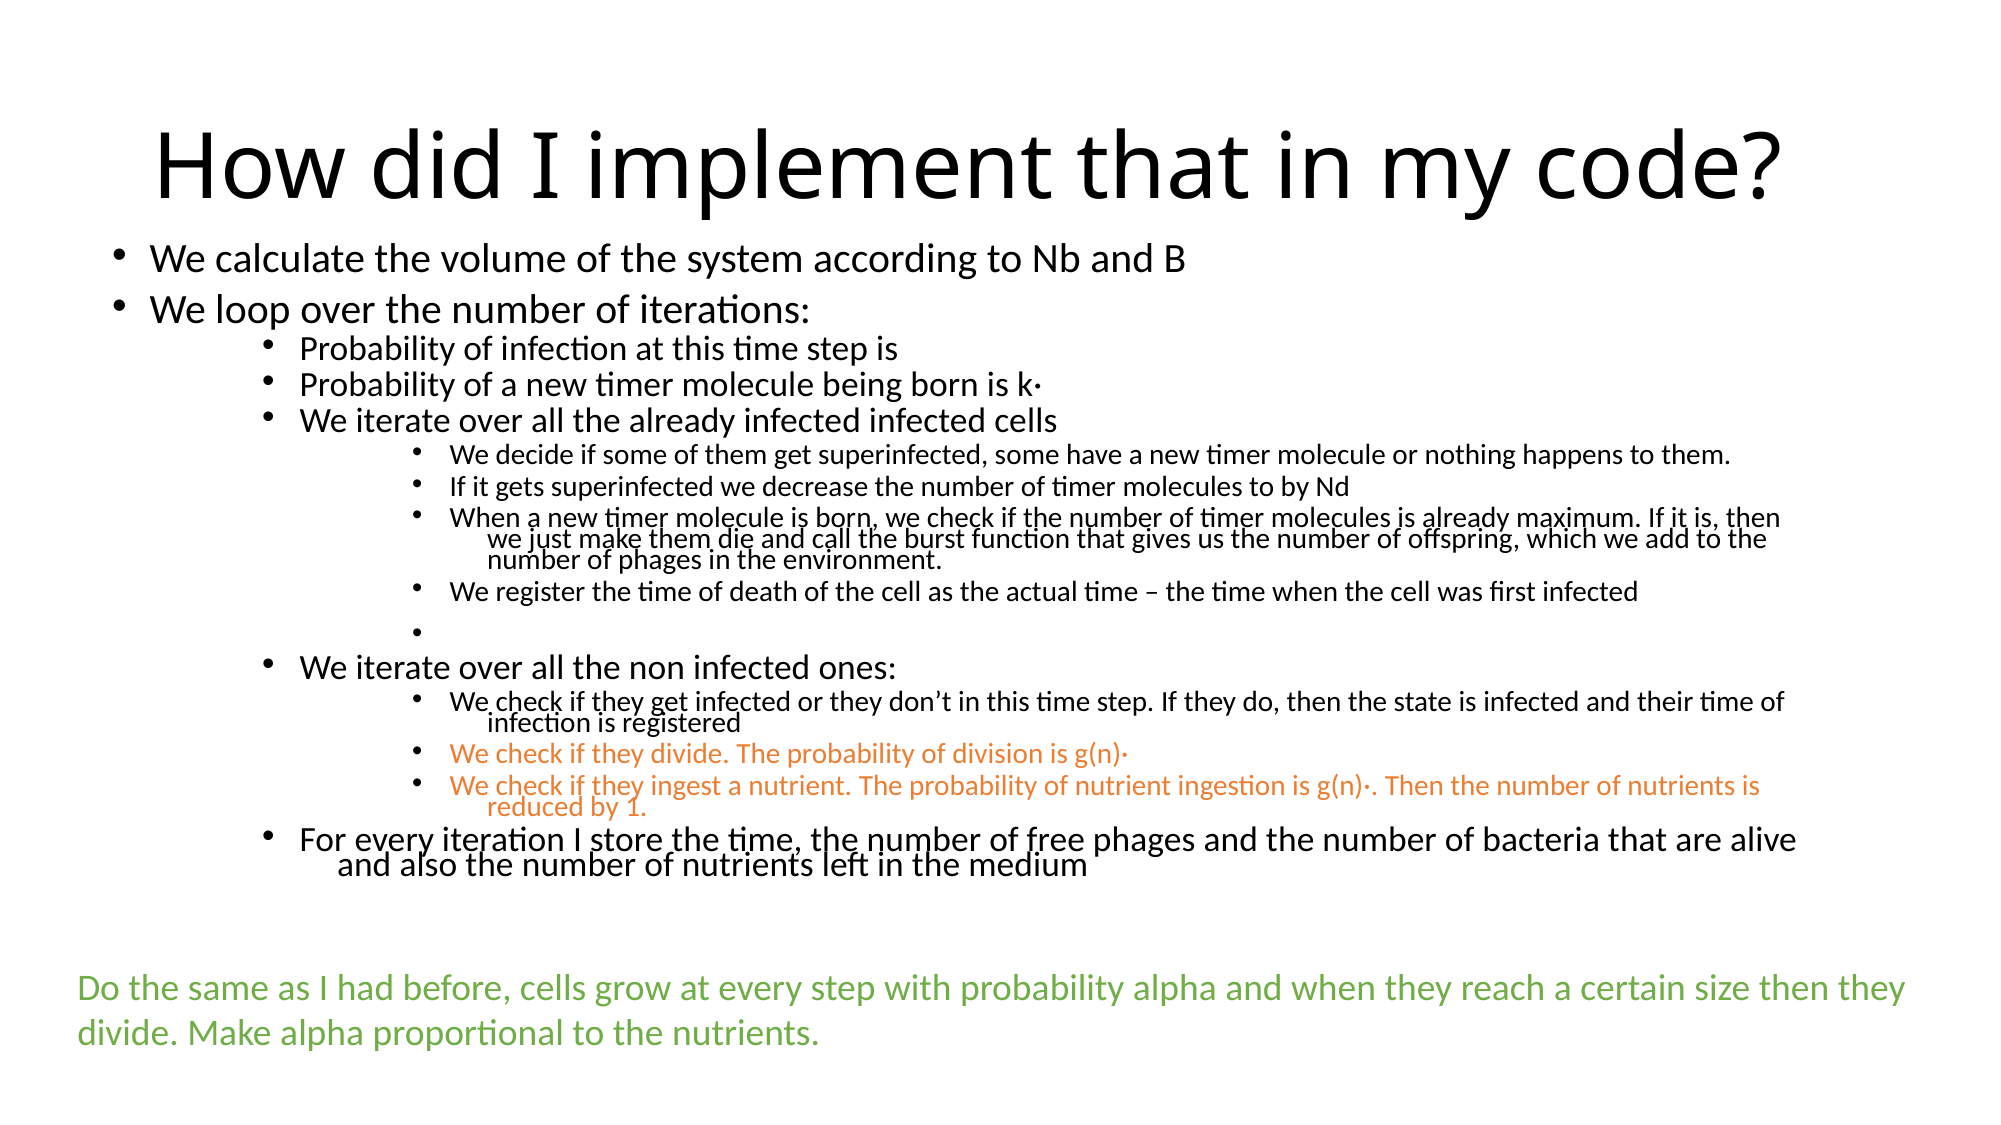

# How did I implement that in my code?
We calculate the volume of the system according to Nb and B
We loop over the number of iterations:
Probability of infection at this time step is
Probability of a new timer molecule being born is k·
We iterate over all the already infected infected cells
We decide if some of them get superinfected, some have a new timer molecule or nothing happens to them.
If it gets superinfected we decrease the number of timer molecules to by Nd
When a new timer molecule is born, we check if the number of timer molecules is already maximum. If it is, then we just make them die and call the burst function that gives us the number of offspring, which we add to the number of phages in the environment.
We register the time of death of the cell as the actual time – the time when the cell was first infected
We iterate over all the non infected ones:
We check if they get infected or they don’t in this time step. If they do, then the state is infected and their time of infection is registered
We check if they divide. The probability of division is g(n)·
We check if they ingest a nutrient. The probability of nutrient ingestion is g(n)·. Then the number of nutrients is reduced by 1.
For every iteration I store the time, the number of free phages and the number of bacteria that are alive and also the number of nutrients left in the medium
Do the same as I had before, cells grow at every step with probability alpha and when they reach a certain size then they divide. Make alpha proportional to the nutrients.